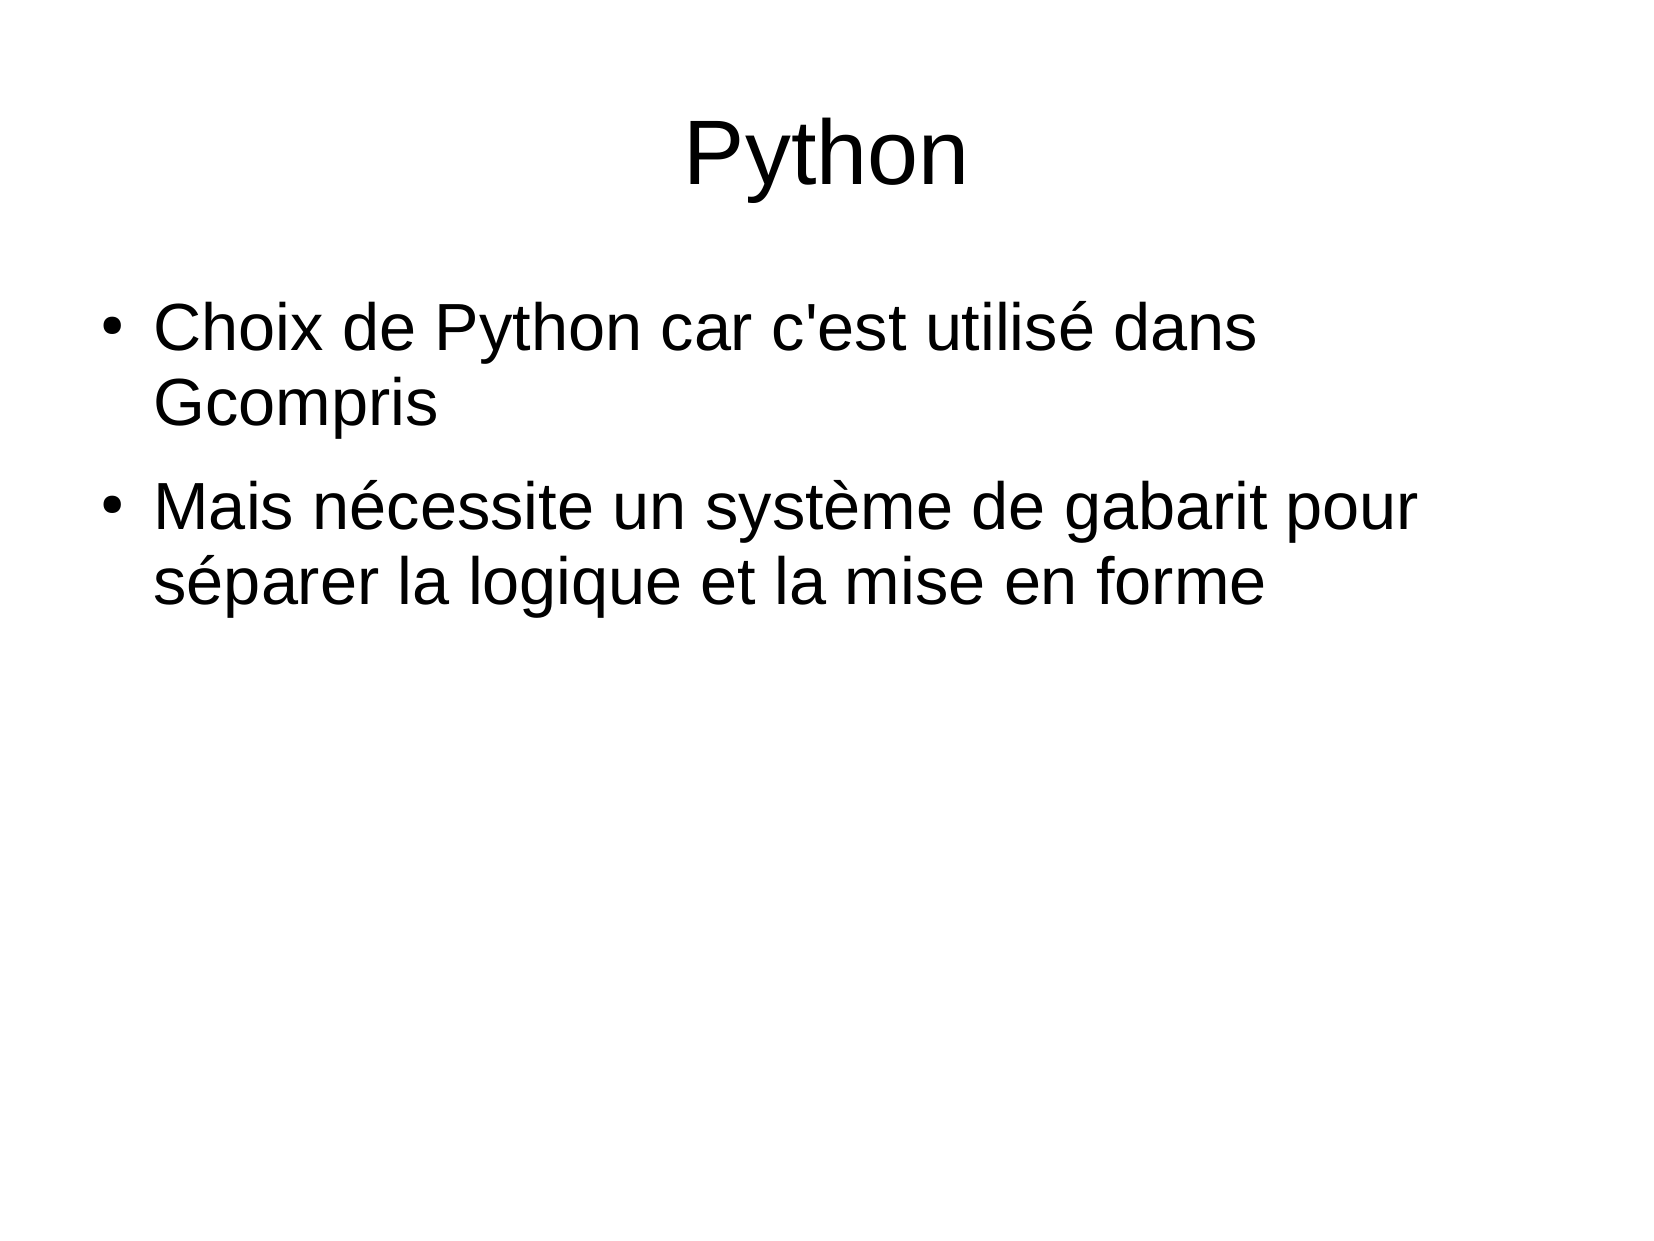

# Python
Choix de Python car c'est utilisé dans Gcompris
Mais nécessite un système de gabarit pour séparer la logique et la mise en forme